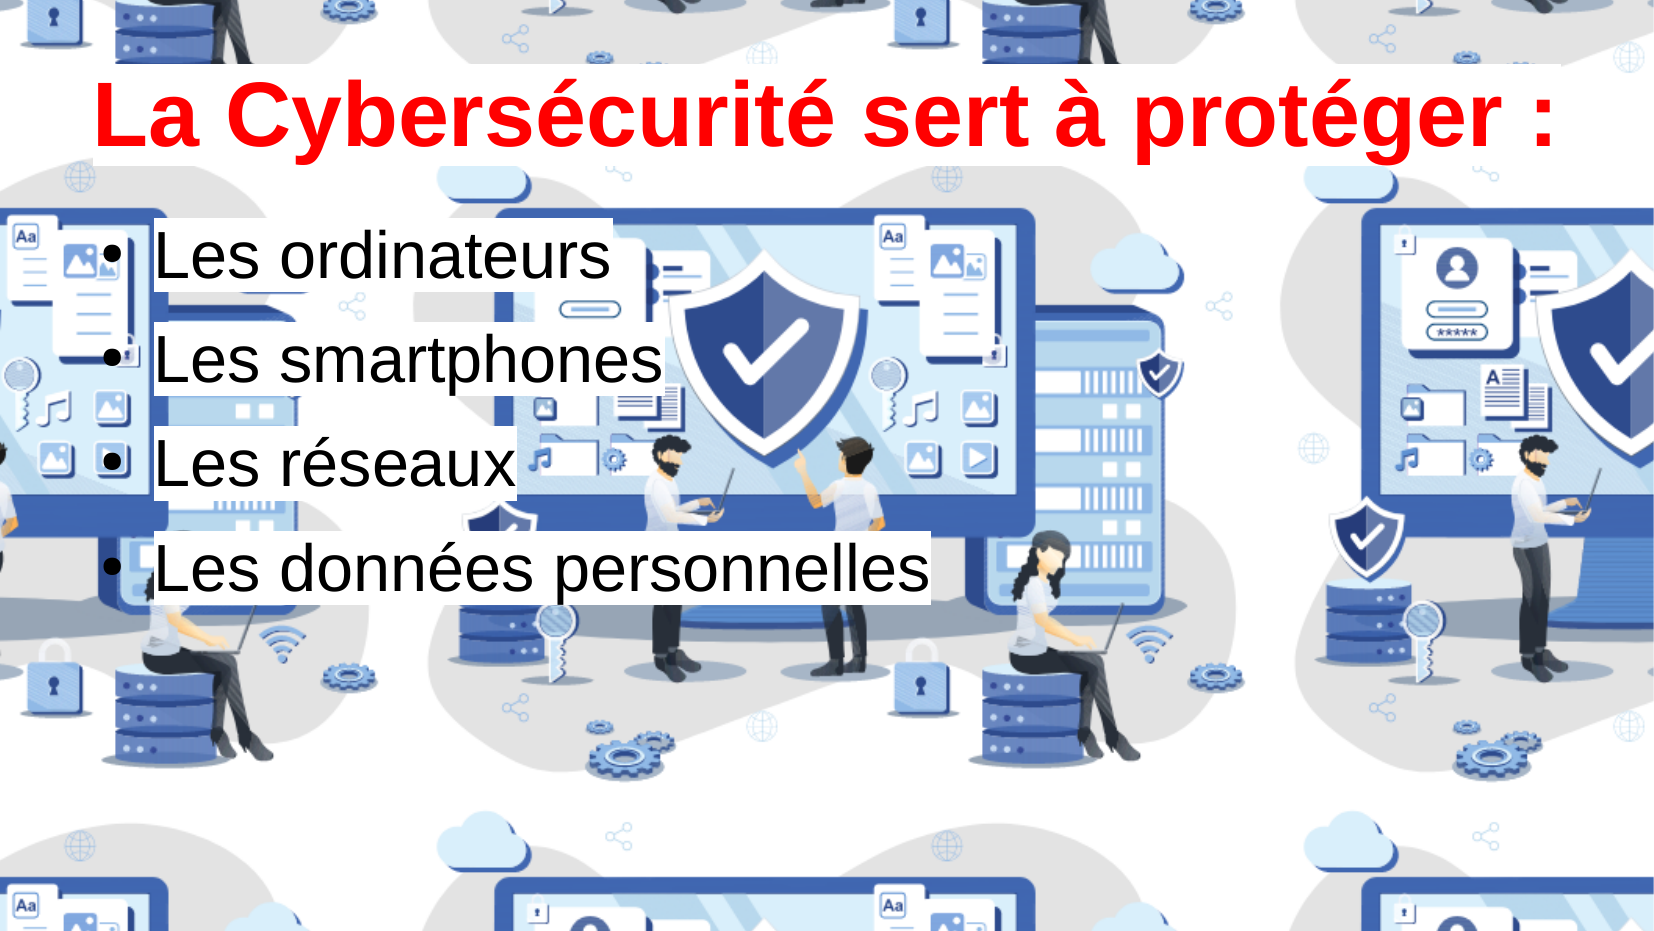

# La Cybersécurité sert à protéger :
Les ordinateurs
Les smartphones
Les réseaux
Les données personnelles